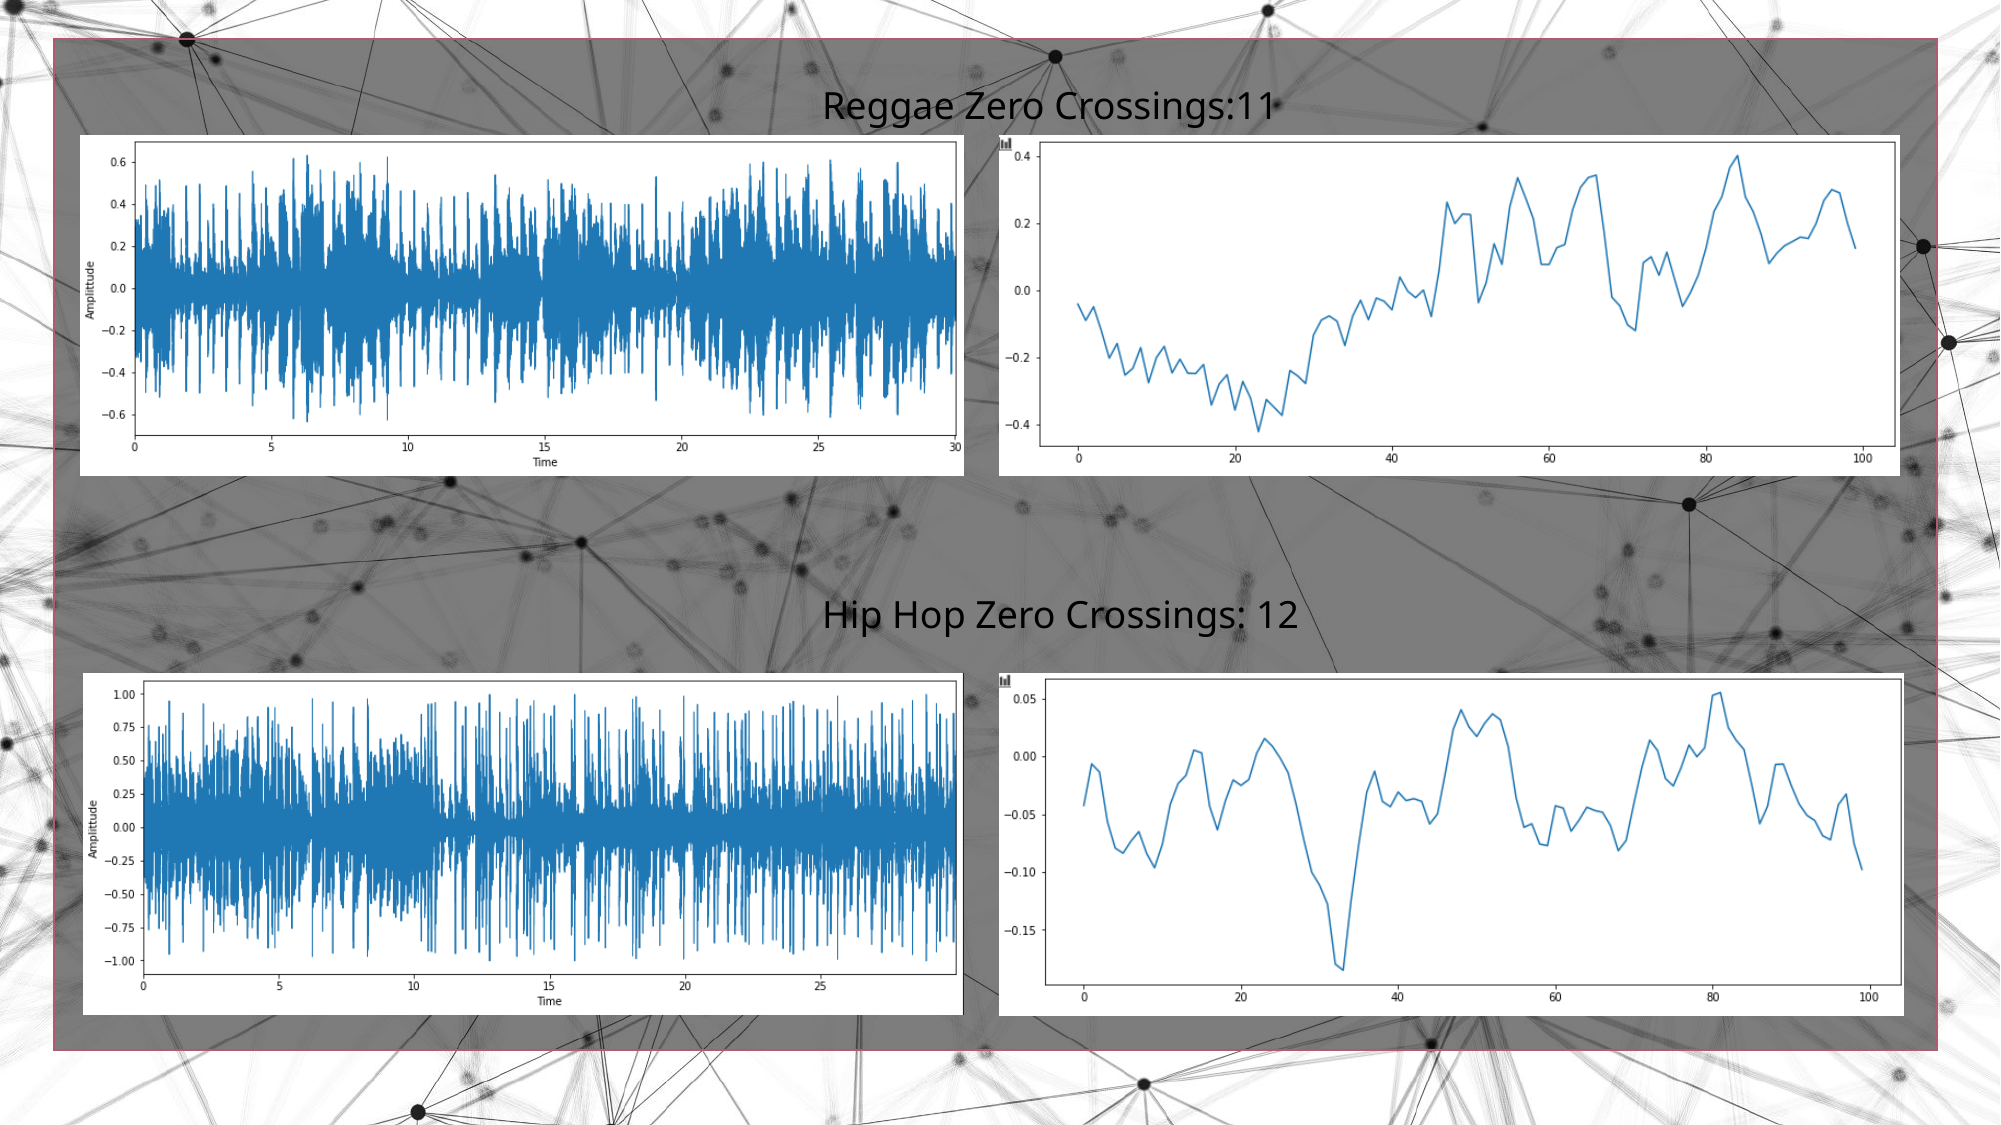

Reggae Zero Crossings:11
 Hip Hop Zero Crossings: 12